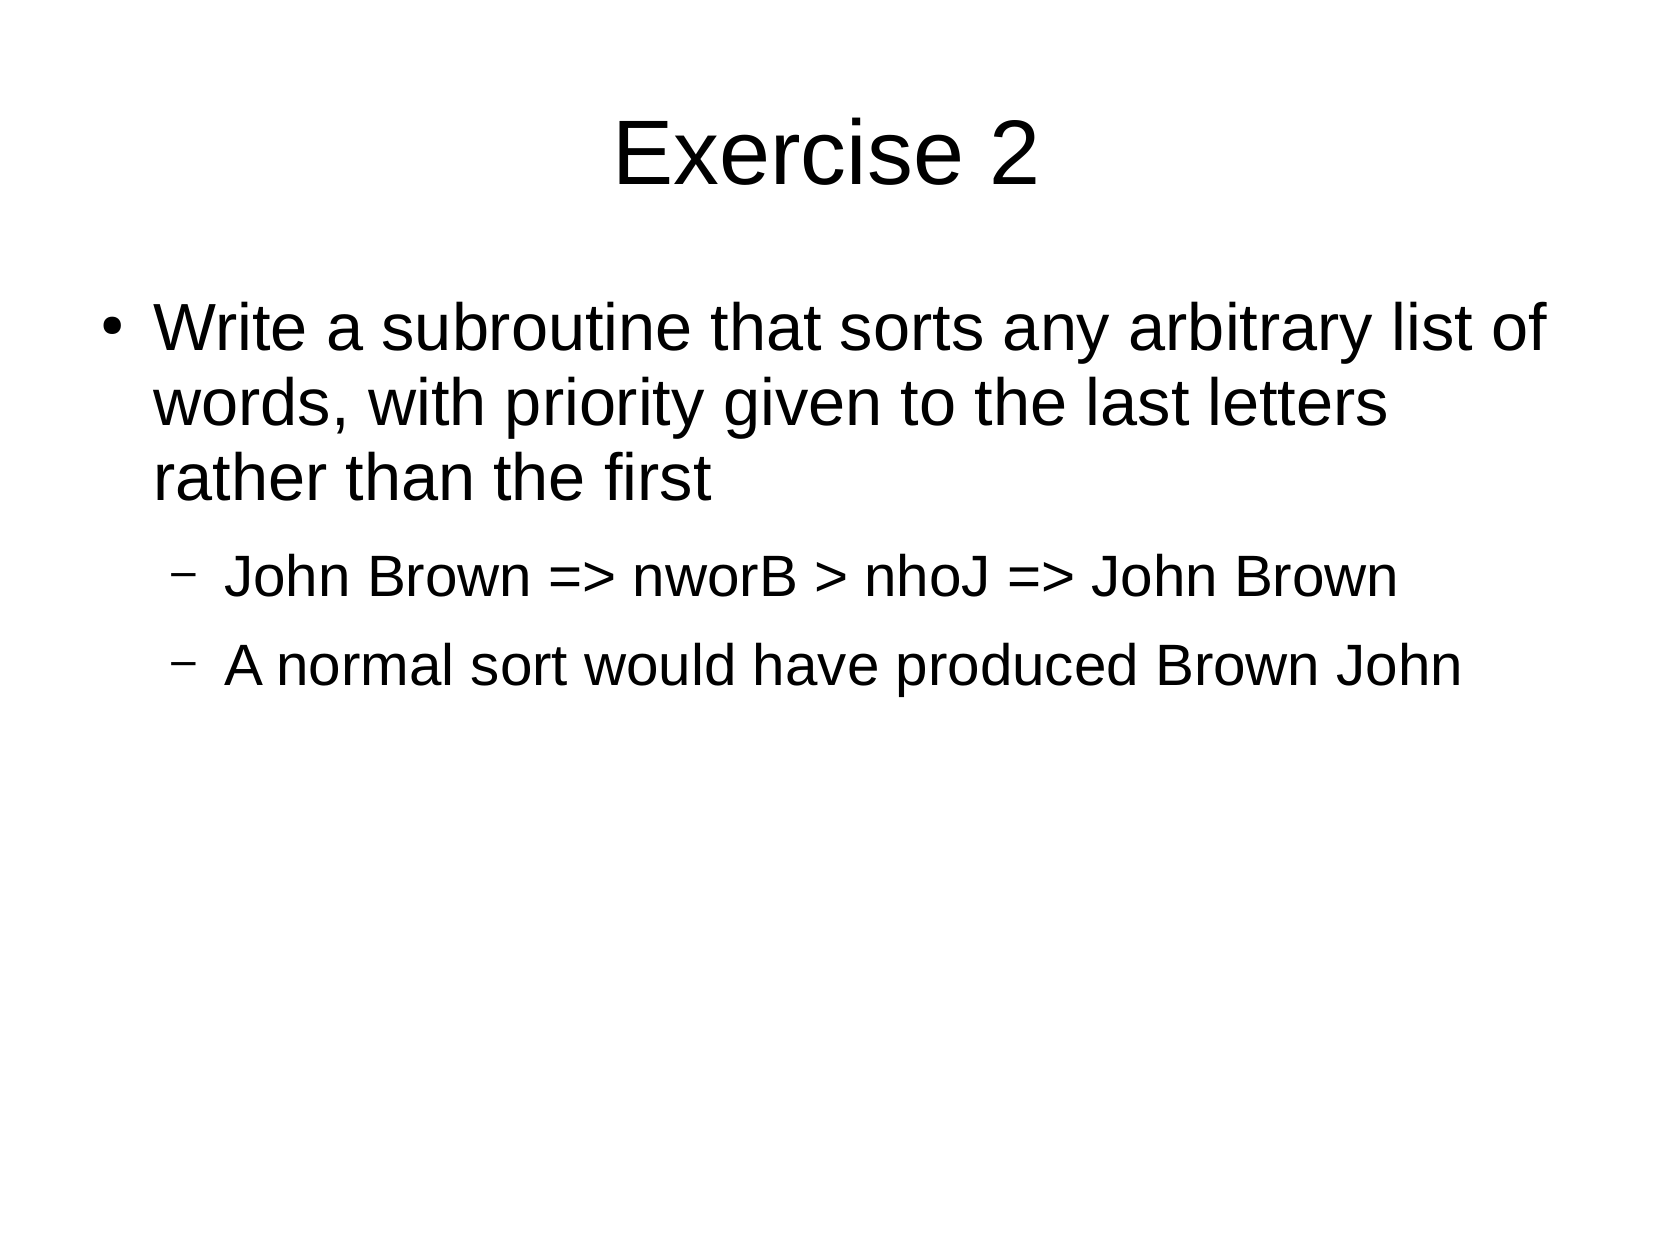

# Exercise 2
Write a subroutine that sorts any arbitrary list of words, with priority given to the last letters rather than the first
John Brown => nworB > nhoJ => John Brown
A normal sort would have produced Brown John